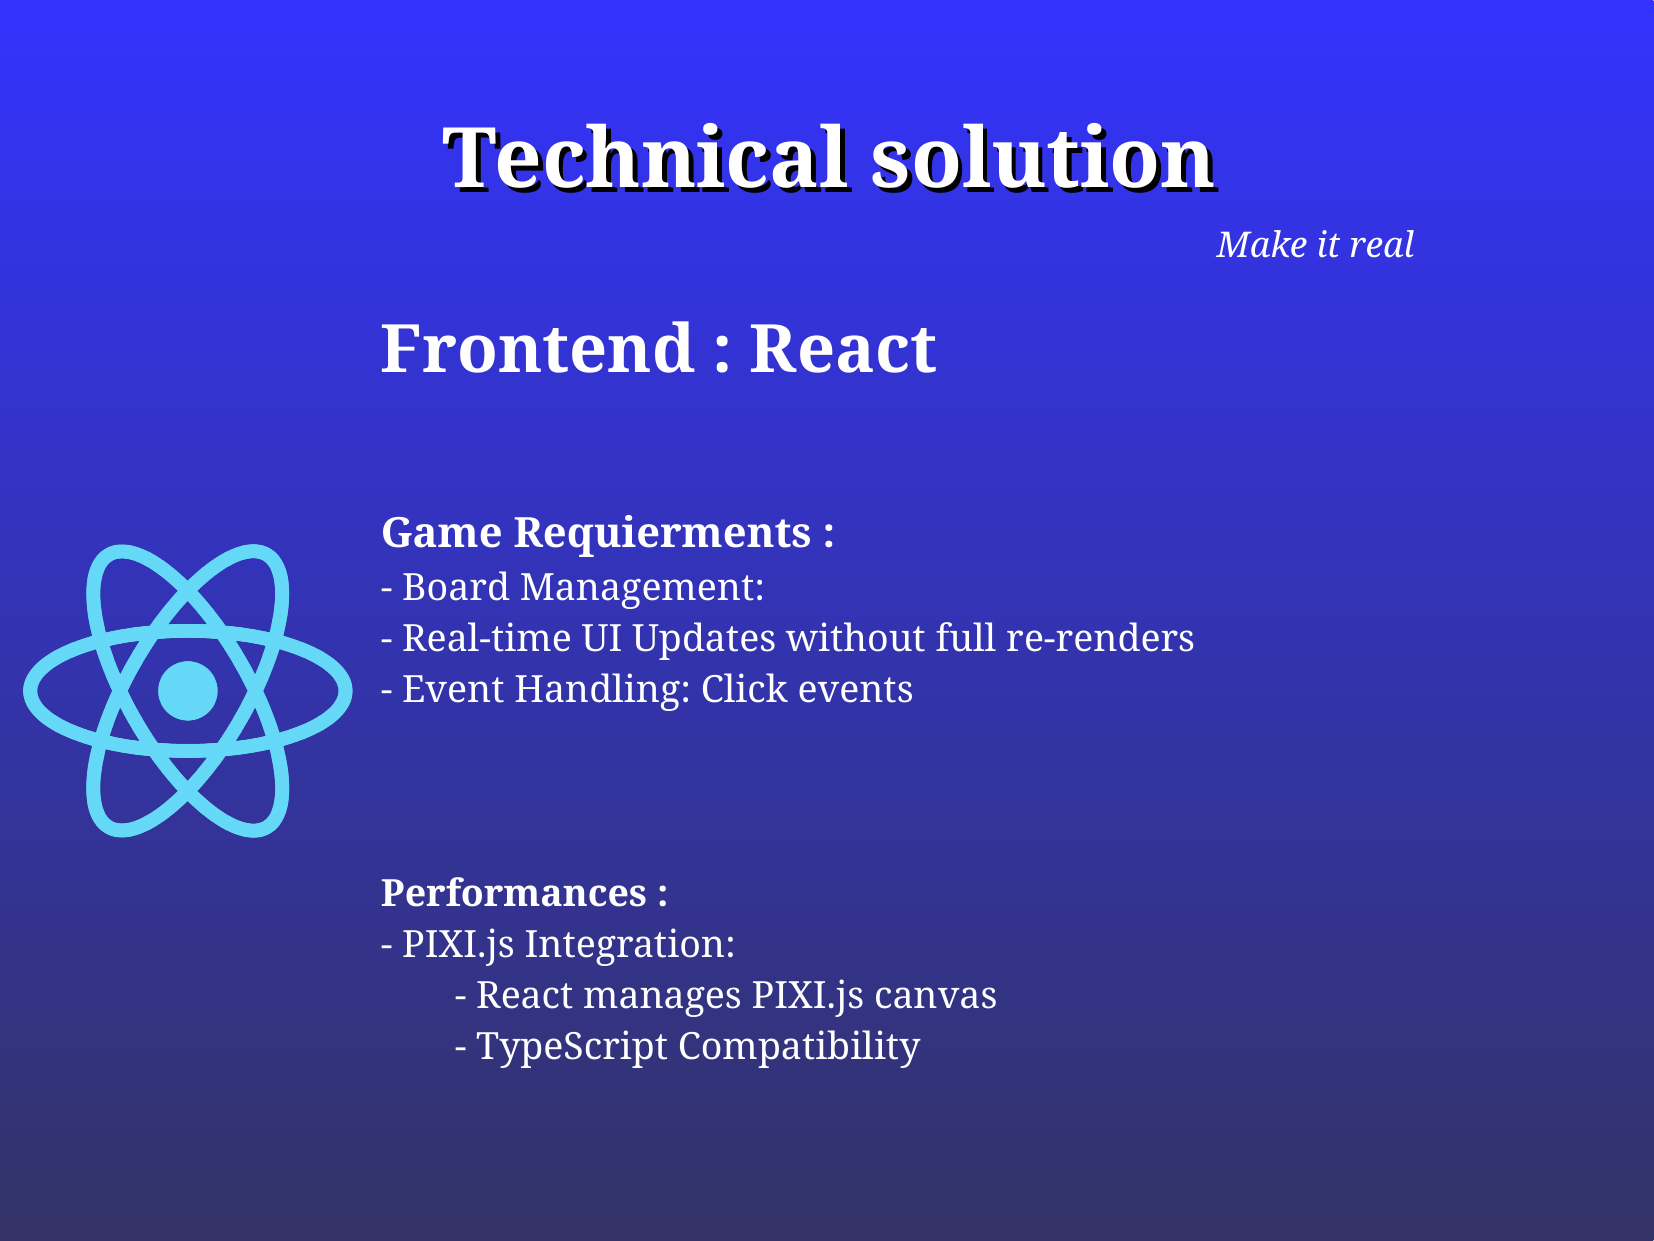

Technical solution
Make it real
Frontend : React
Game Requierments :
- Board Management:
- Real-time UI Updates without full re-renders
- Event Handling: Click events
Performances :
- PIXI.js Integration:
	- React manages PIXI.js canvas
	- TypeScript Compatibility